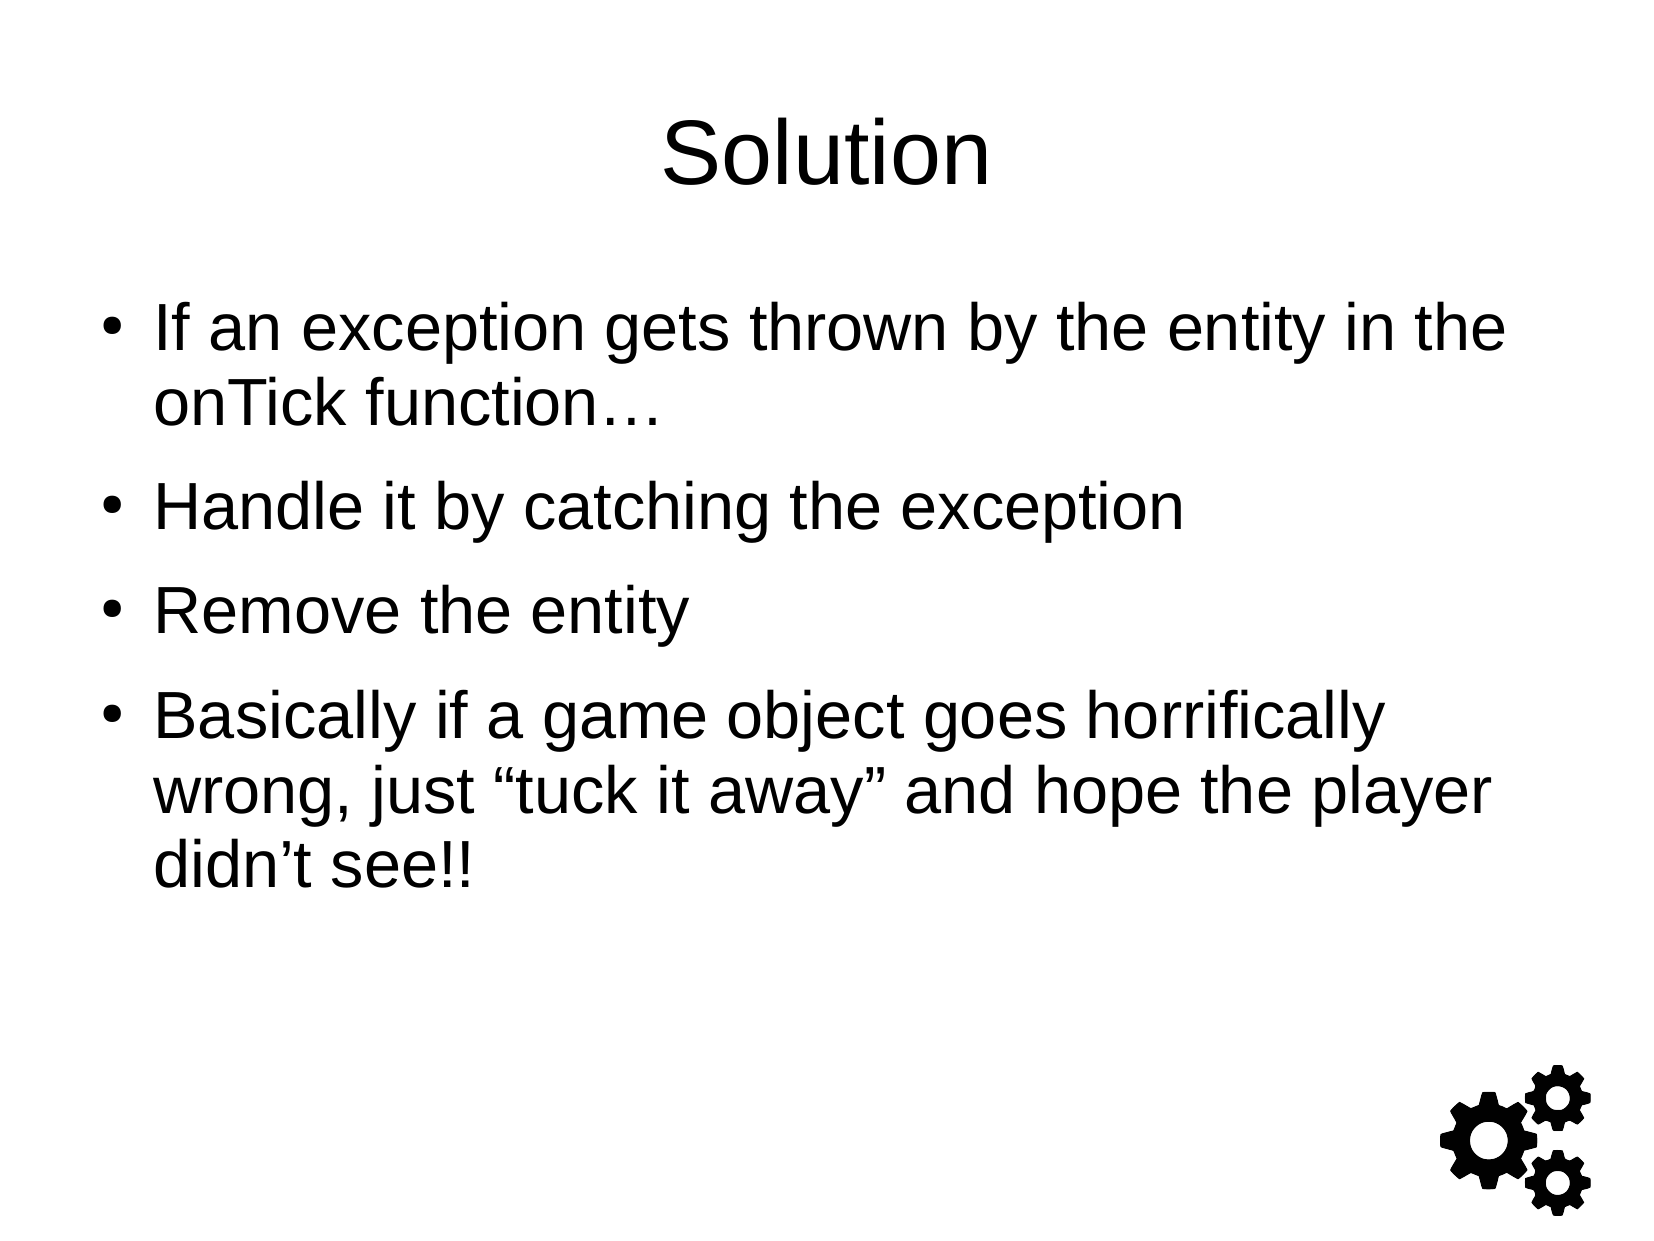

# Solution
If an exception gets thrown by the entity in the onTick function…
Handle it by catching the exception
Remove the entity
Basically if a game object goes horrifically wrong, just “tuck it away” and hope the player didn’t see!!